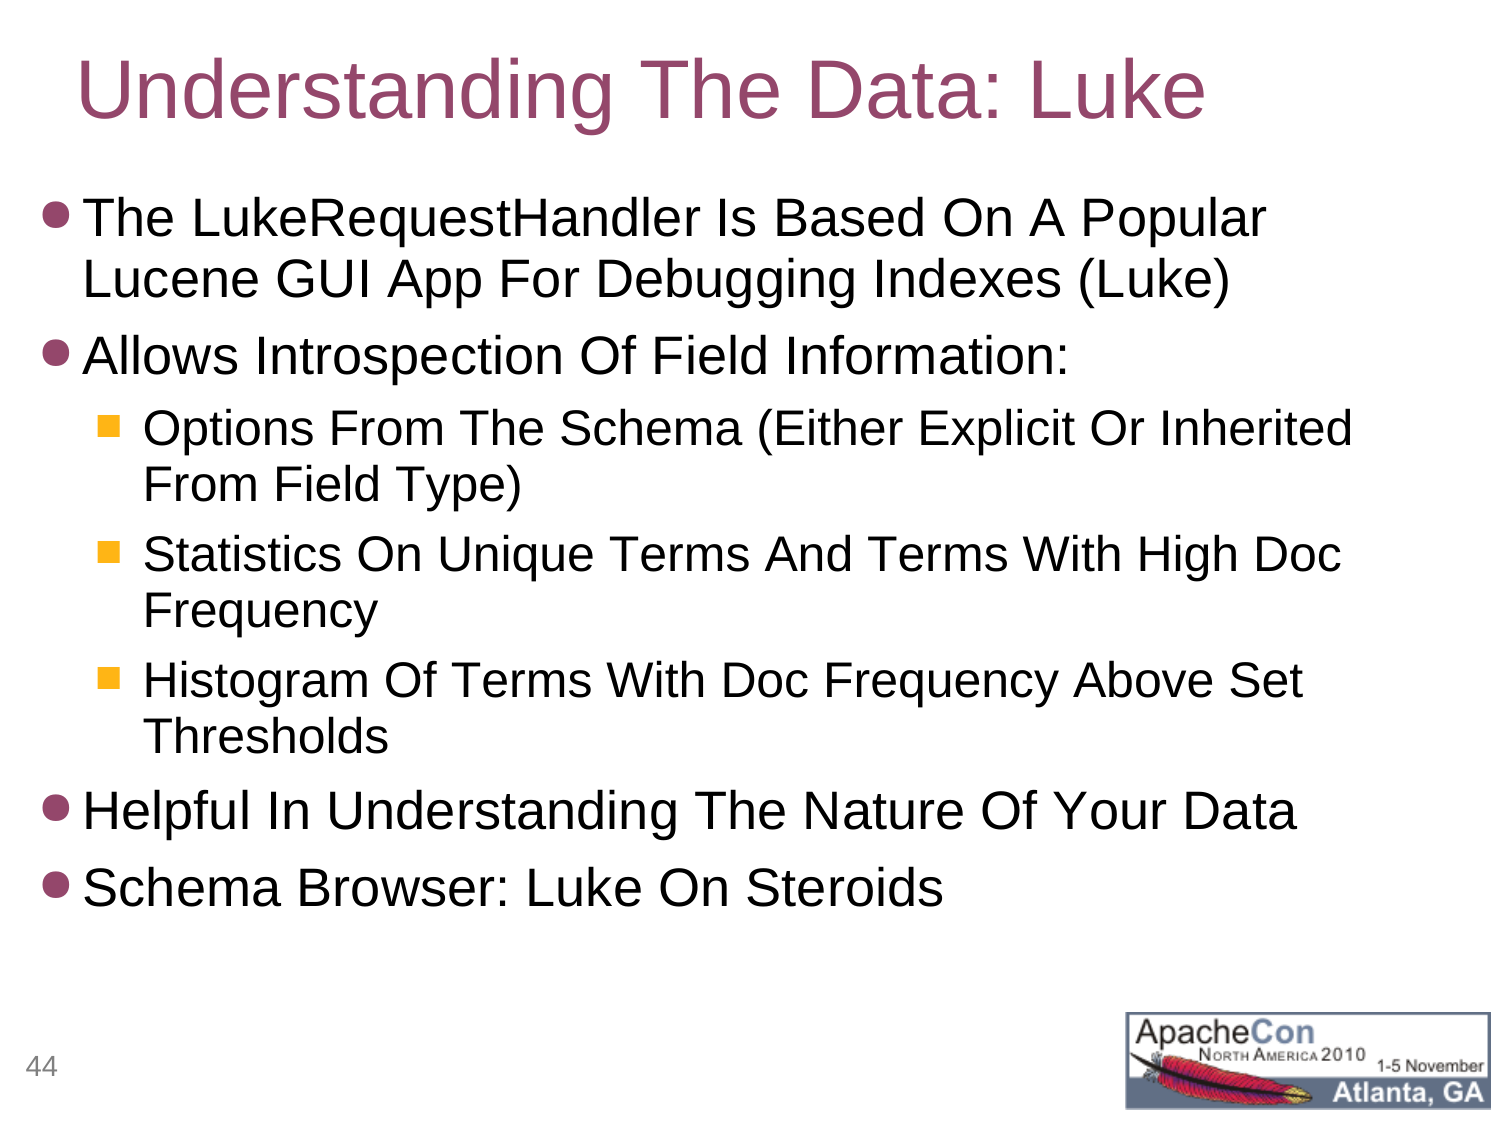

# Understanding The Data: Luke
The LukeRequestHandler Is Based On A Popular Lucene GUI App For Debugging Indexes (Luke)
Allows Introspection Of Field Information:
Options From The Schema (Either Explicit Or Inherited From Field Type)
Statistics On Unique Terms And Terms With High Doc Frequency
Histogram Of Terms With Doc Frequency Above Set Thresholds
Helpful In Understanding The Nature Of Your Data
Schema Browser: Luke On Steroids
44